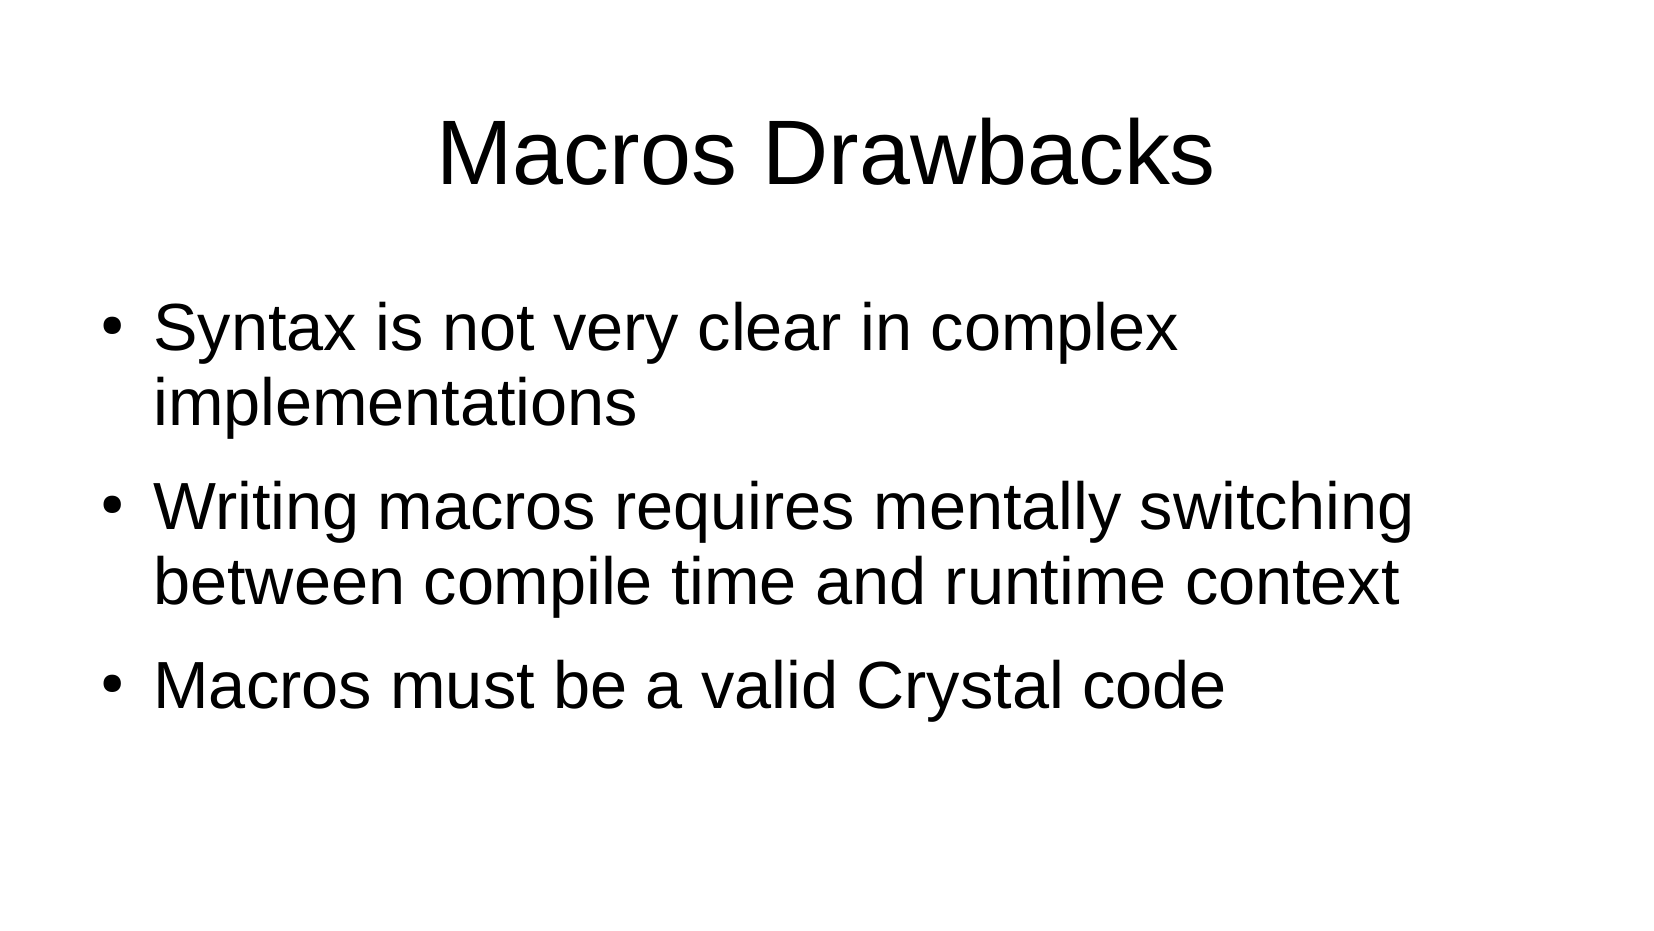

# Macros Drawbacks
Syntax is not very clear in complex implementations
Writing macros requires mentally switching between compile time and runtime context
Macros must be a valid Crystal code